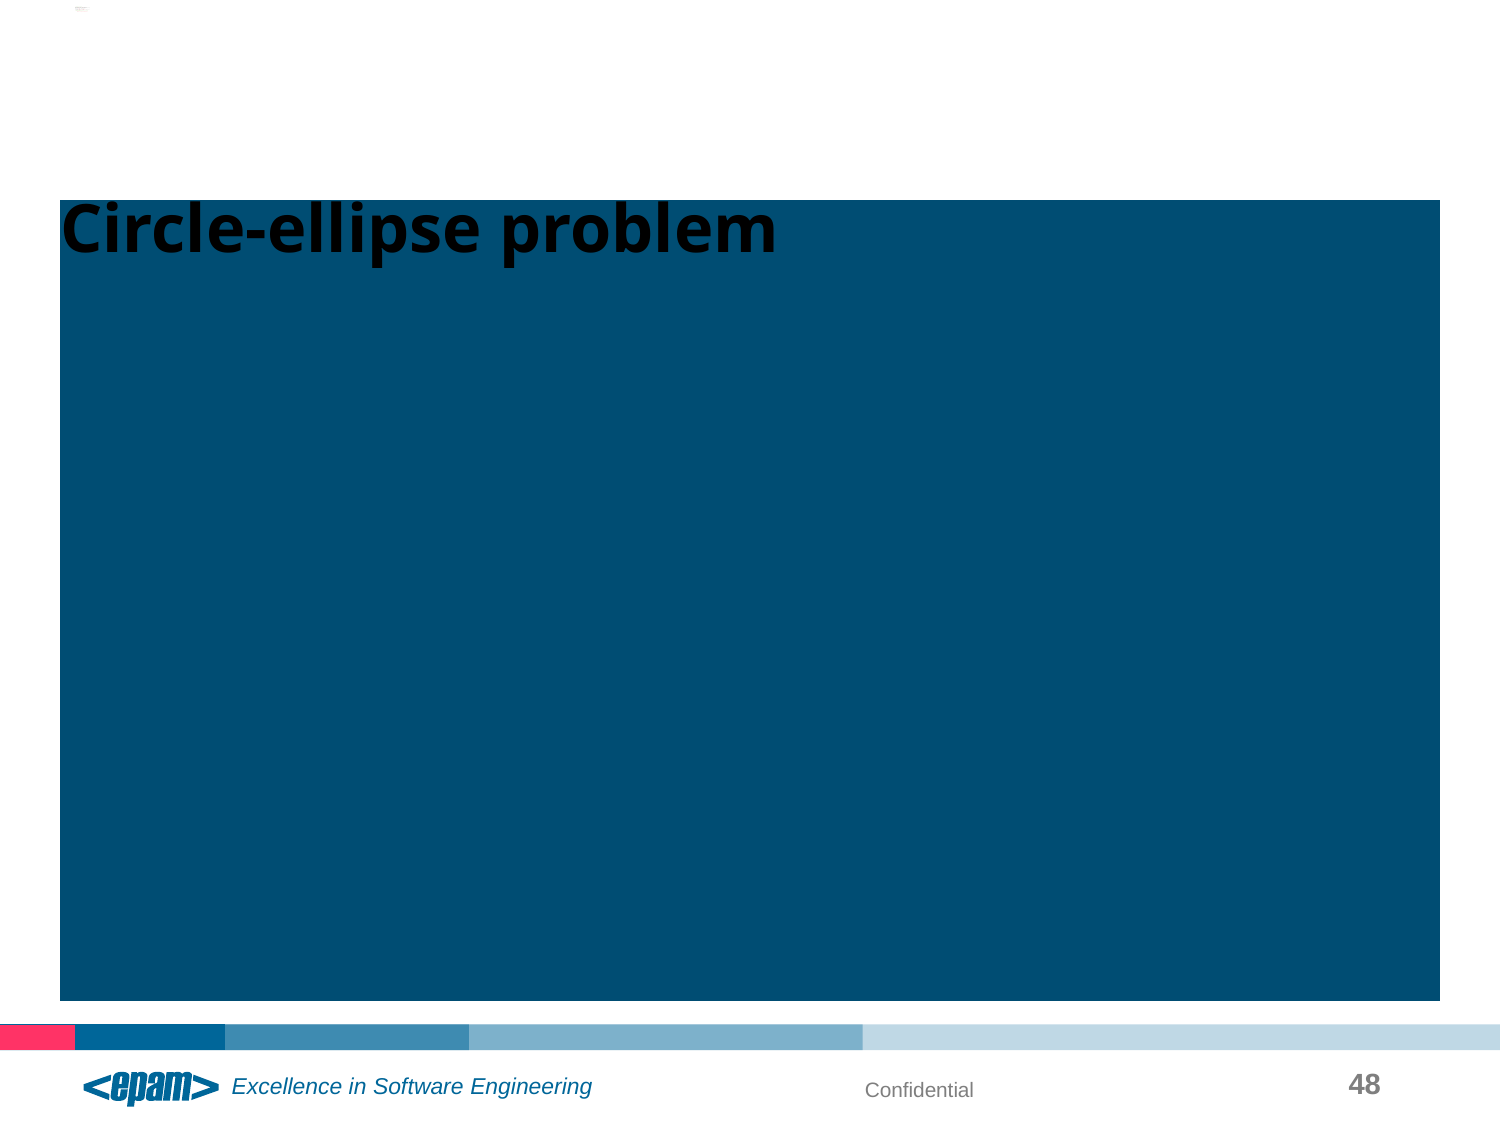

# // extensible class hierarchy
class Ellipse(val x: Float, val y: Float){
 def stretchX(dx: Float): Ellipse = new Ellipse(x + dx, y)
 def stretchY(dy: Float): Ellipse = new Ellipse(x, y + dy)
}
class Circle(val radius: Float) extends
 Ellipse(2 * radius, 2 * radius){
 def stretch(d: Float): Circle = new Circle(radius + d / 2)
 // methods stretchX and stretchY are still available
 // but do not return Circles
}
Problem: an ellipse can not become a circle
Circle-ellipse problem
Confidential